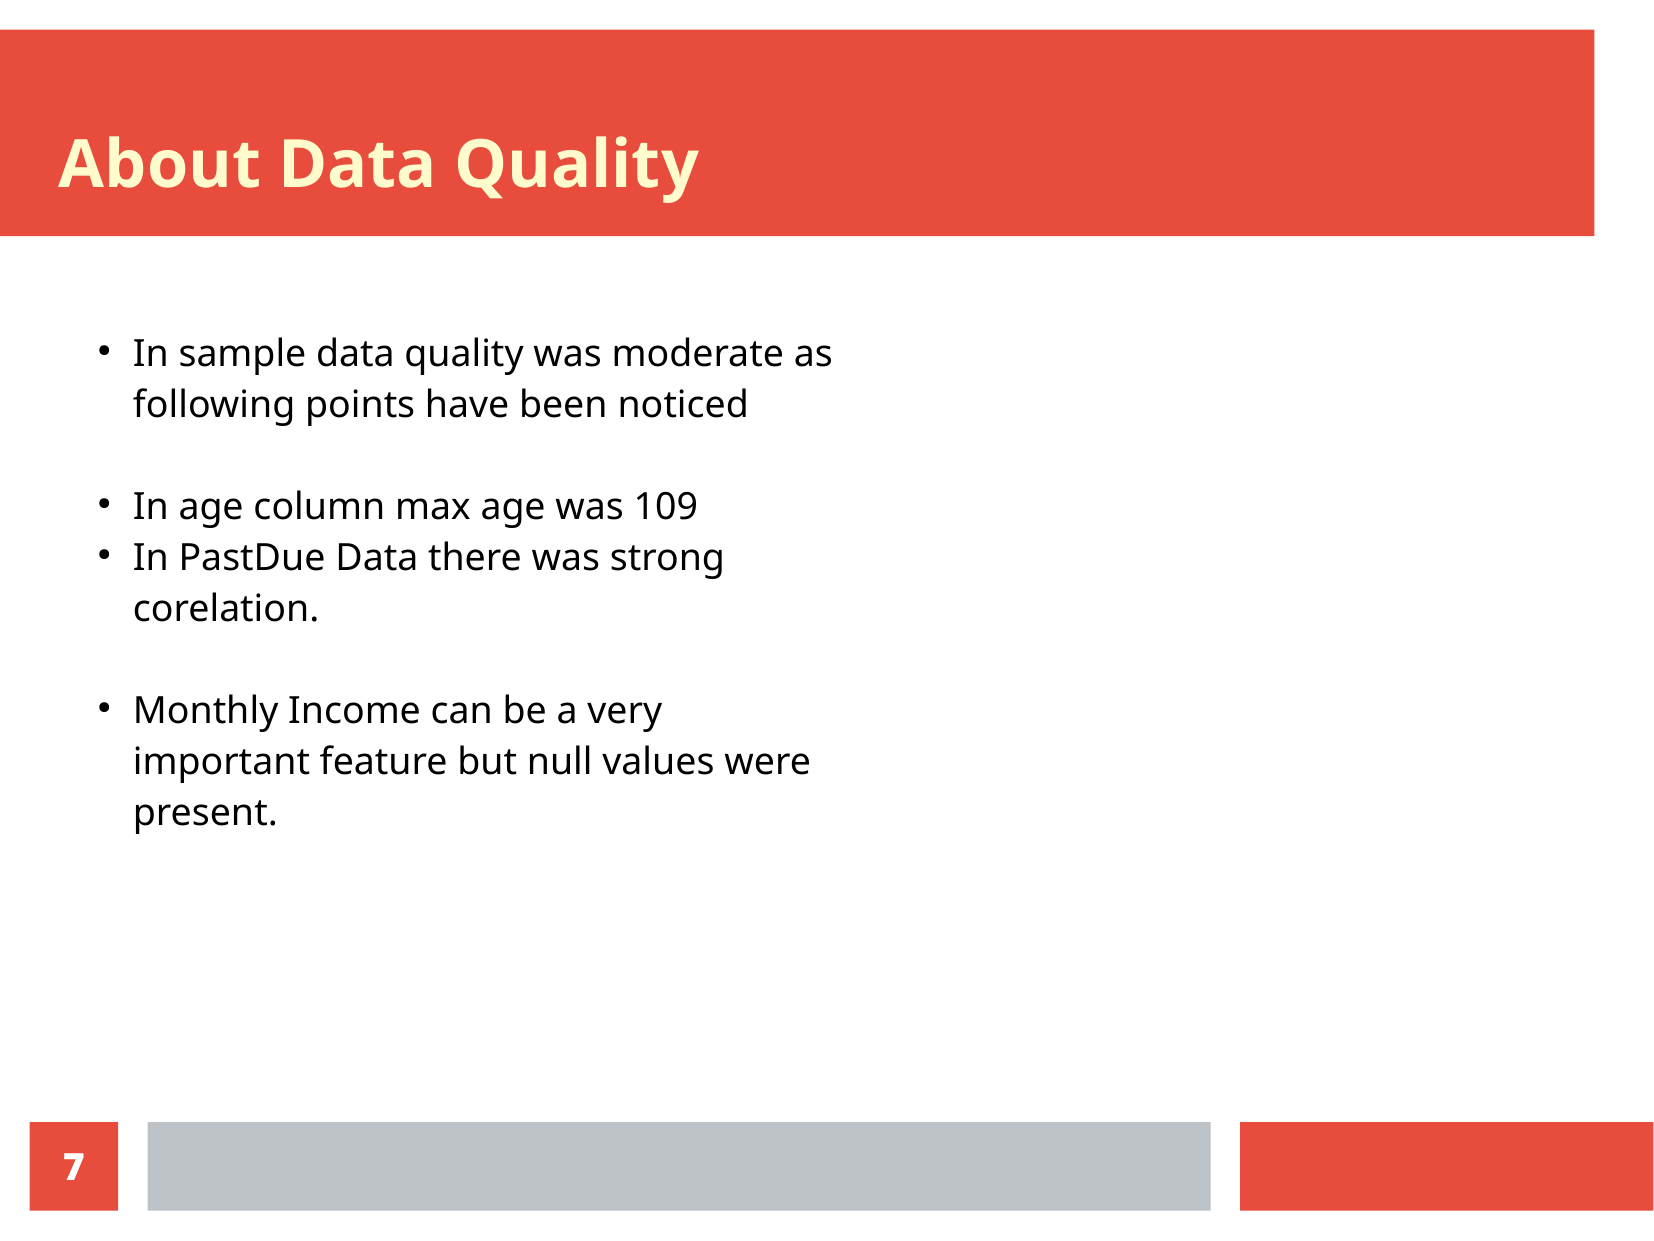

# About Data Quality
In sample data quality was moderate as following points have been noticed
In age column max age was 109
In PastDue Data there was strong corelation.
Monthly Income can be a very important feature but null values were present.
7